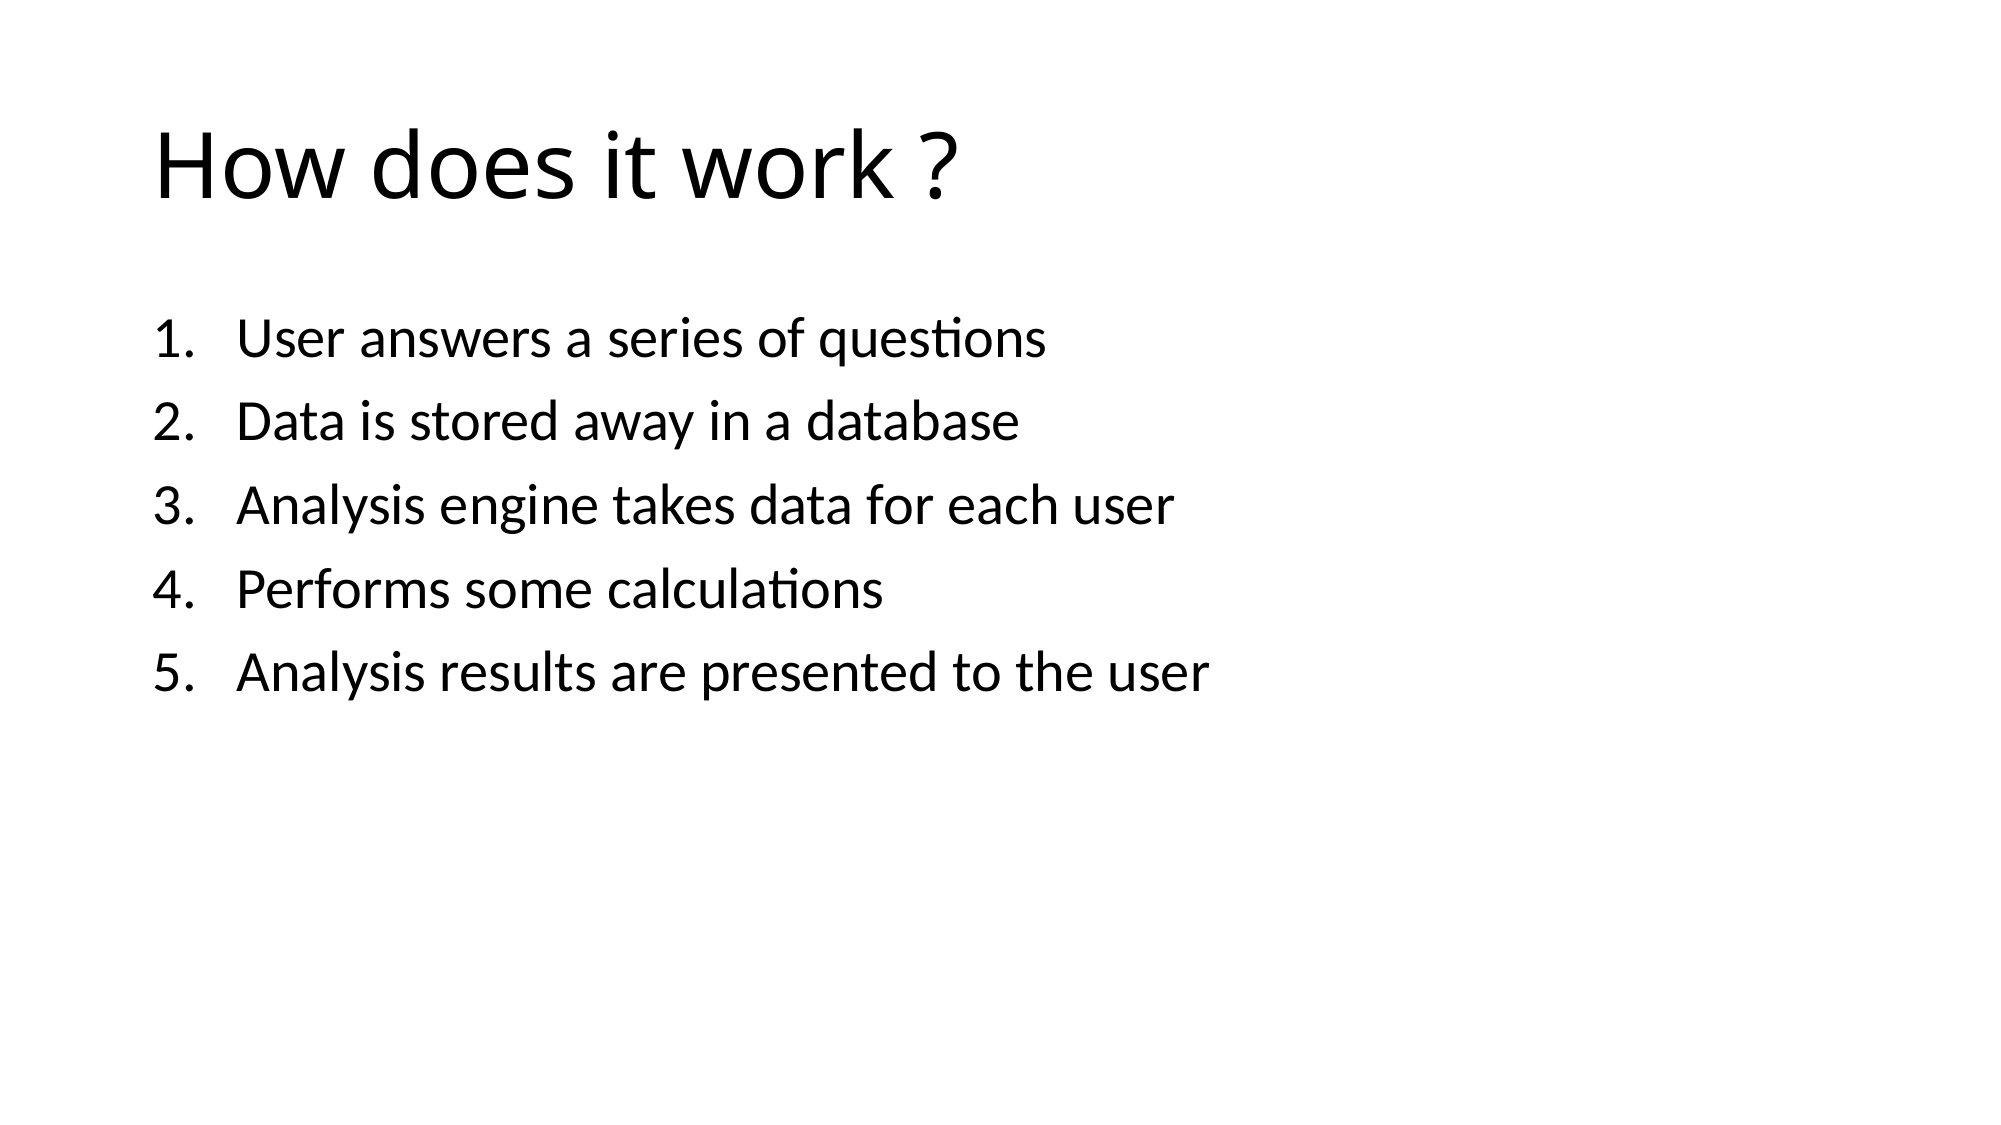

# How does it work ?
User answers a series of questions
Data is stored away in a database
Analysis engine takes data for each user
Performs some calculations
Analysis results are presented to the user